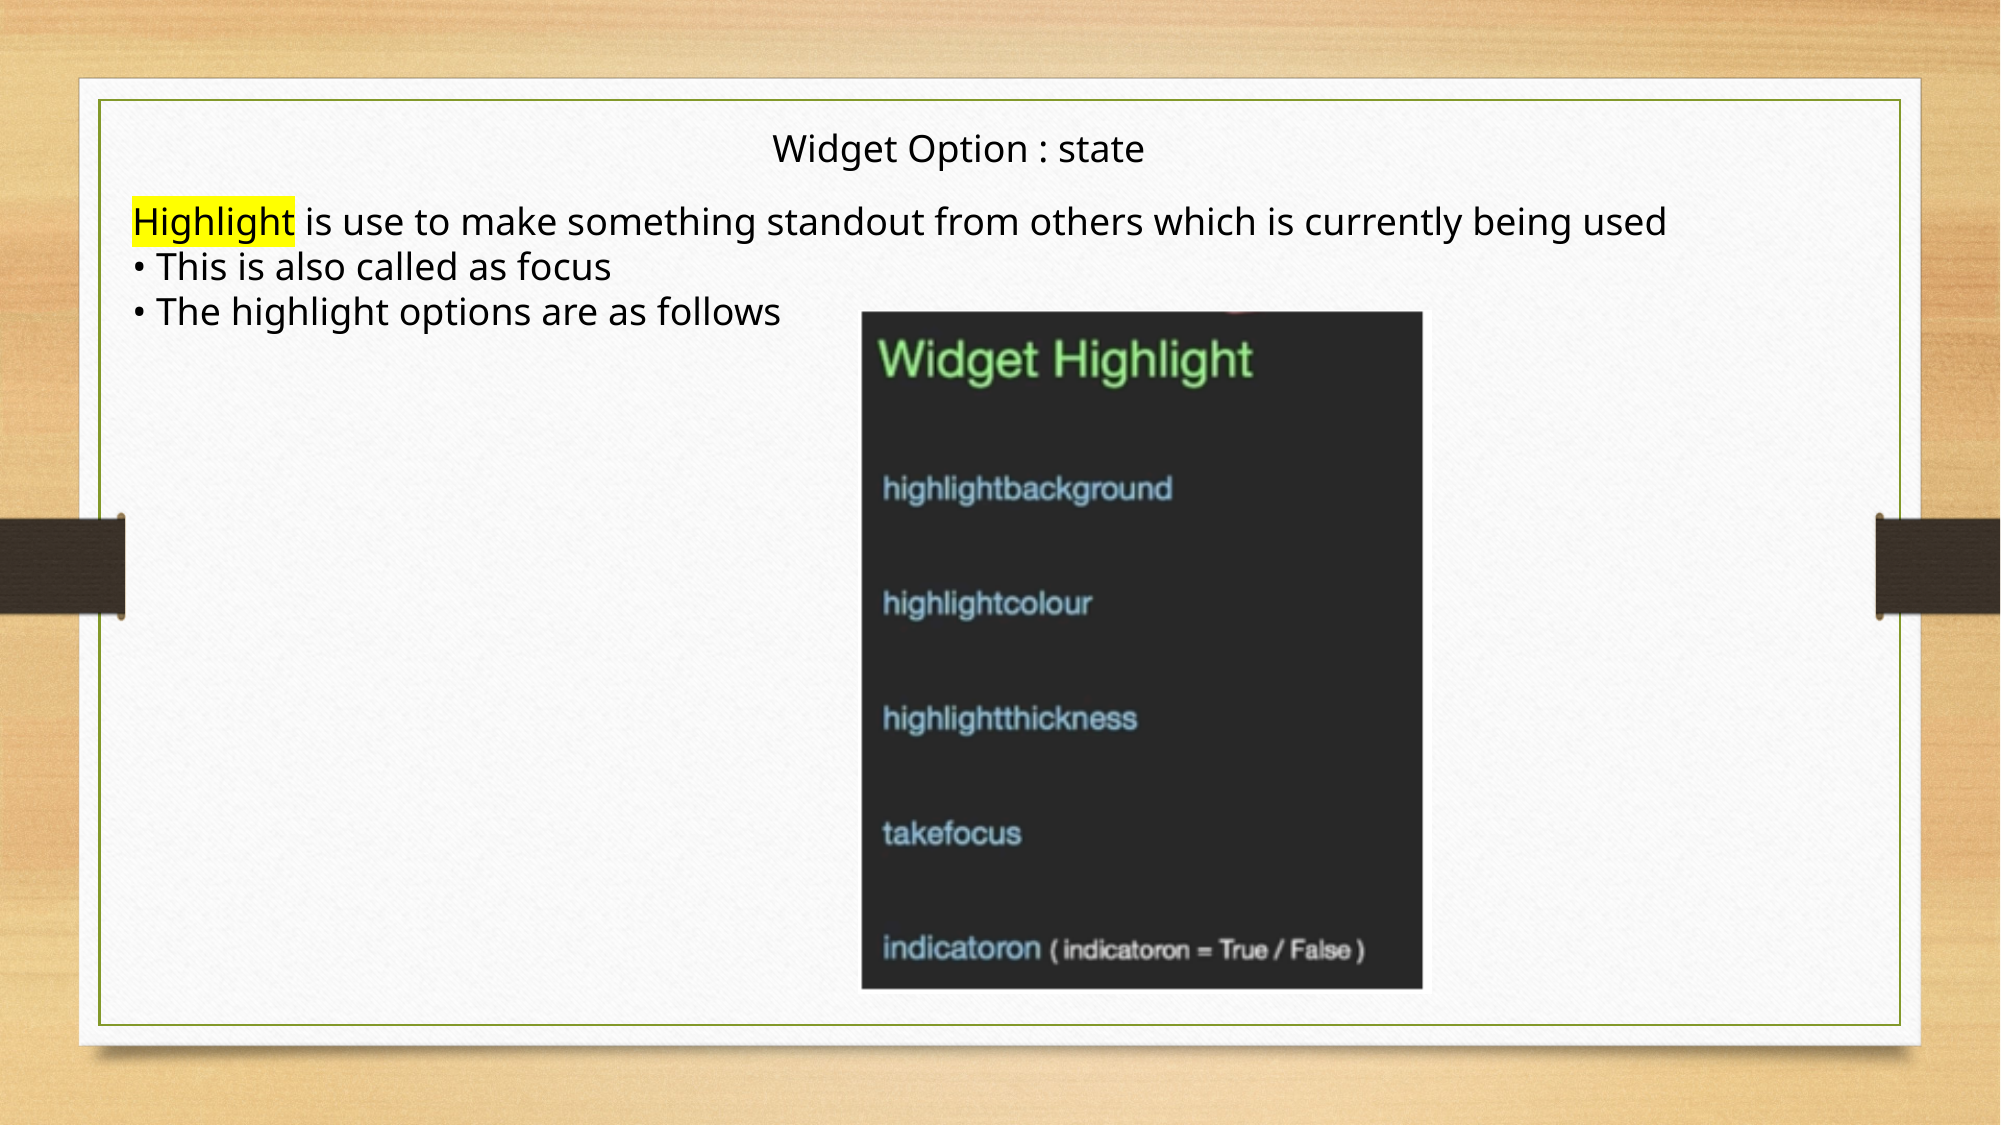

Widget Option : state
Highlight is use to make something standout from others which is currently being used
• This is also called as focus
• The highlight options are as follows